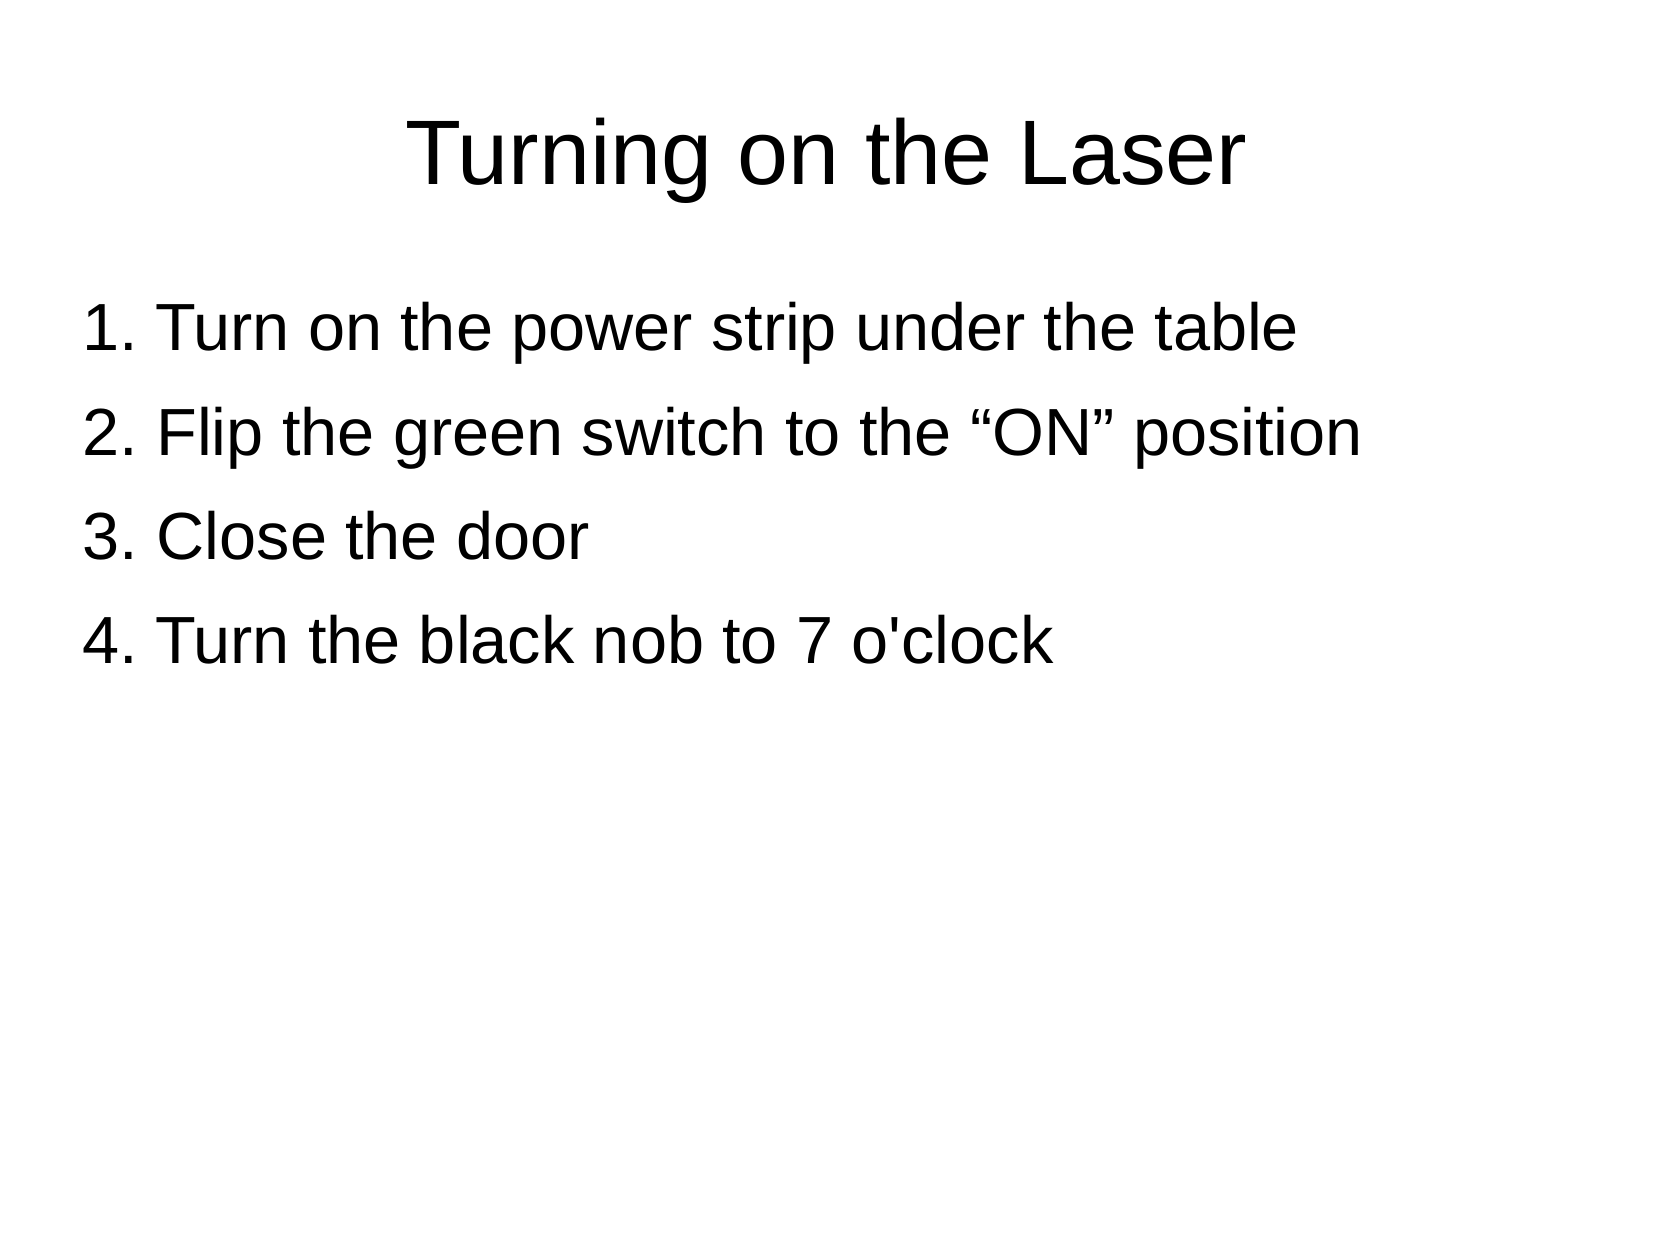

# Turning on the Laser
1. Turn on the power strip under the table
2. Flip the green switch to the “ON” position
3. Close the door
4. Turn the black nob to 7 o'clock